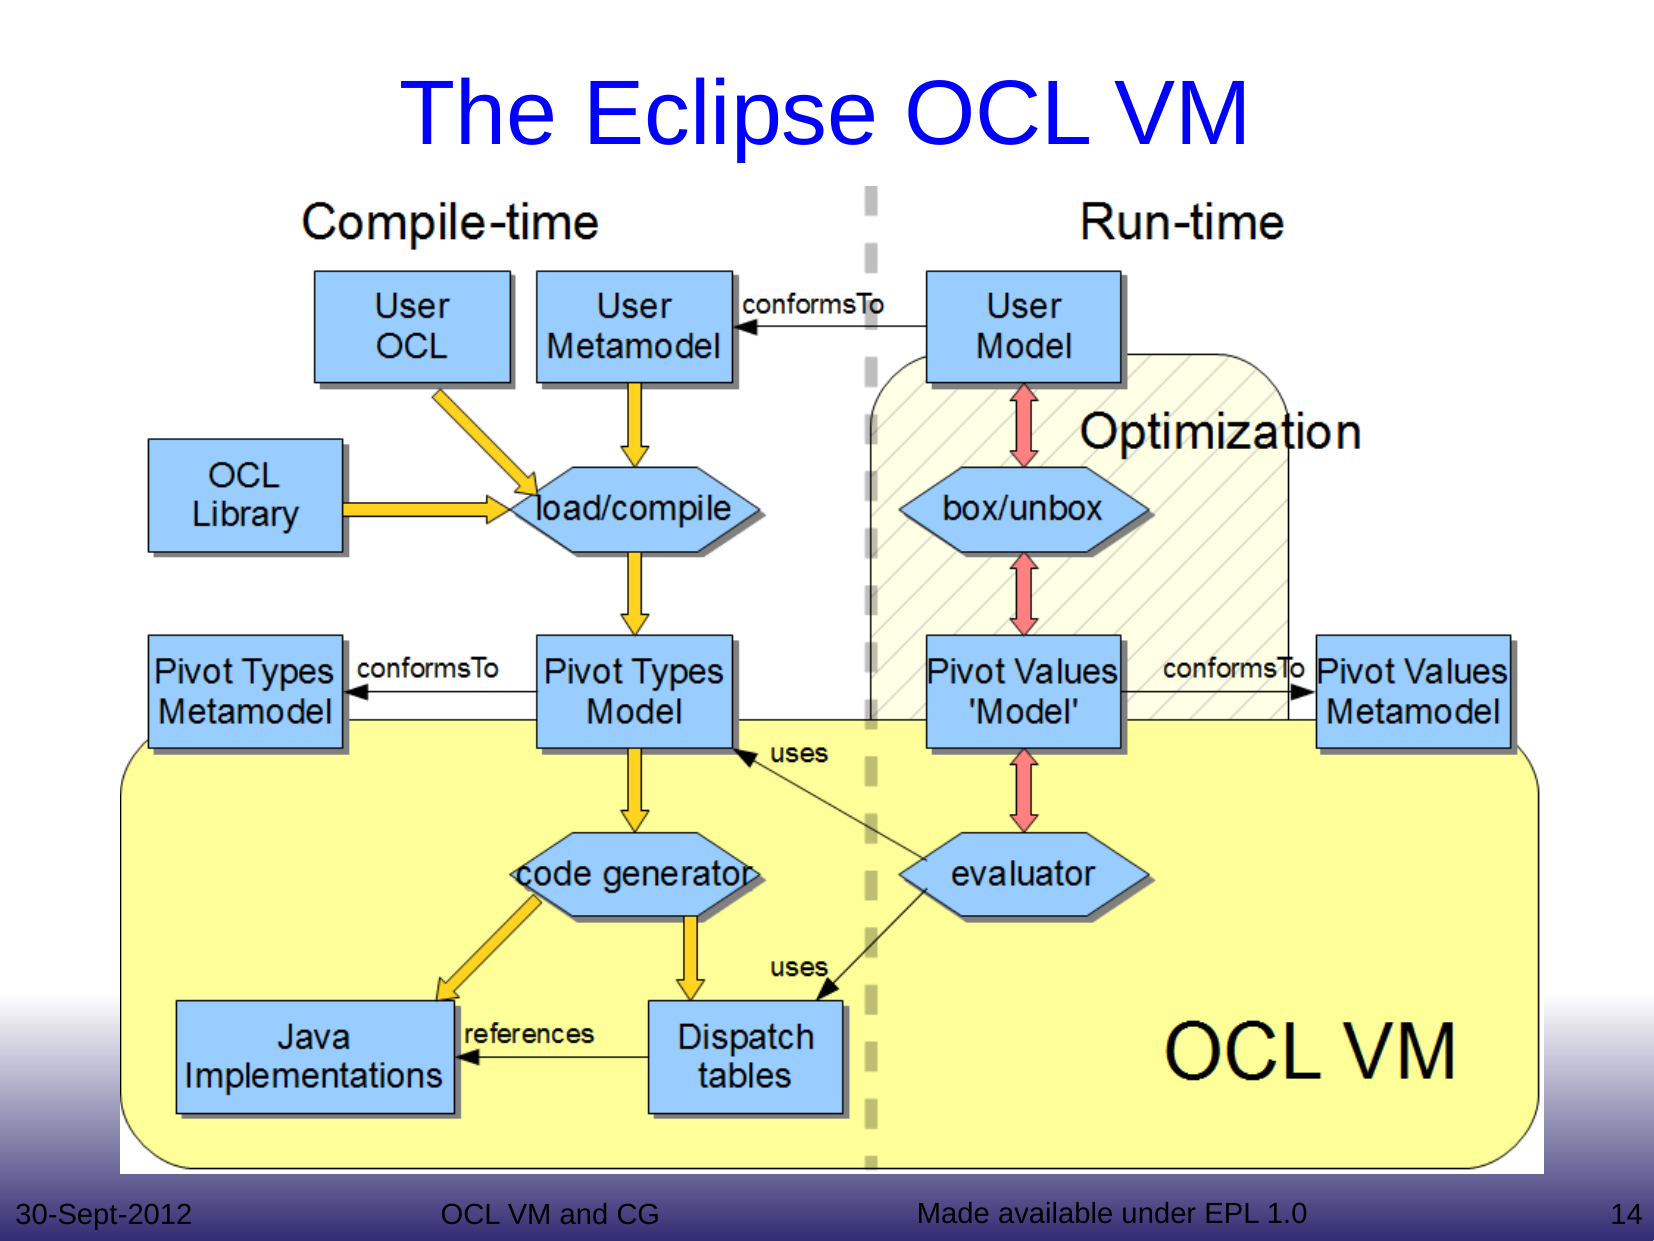

# The Eclipse OCL VM
30-Sept-2012
OCL VM and CG
14